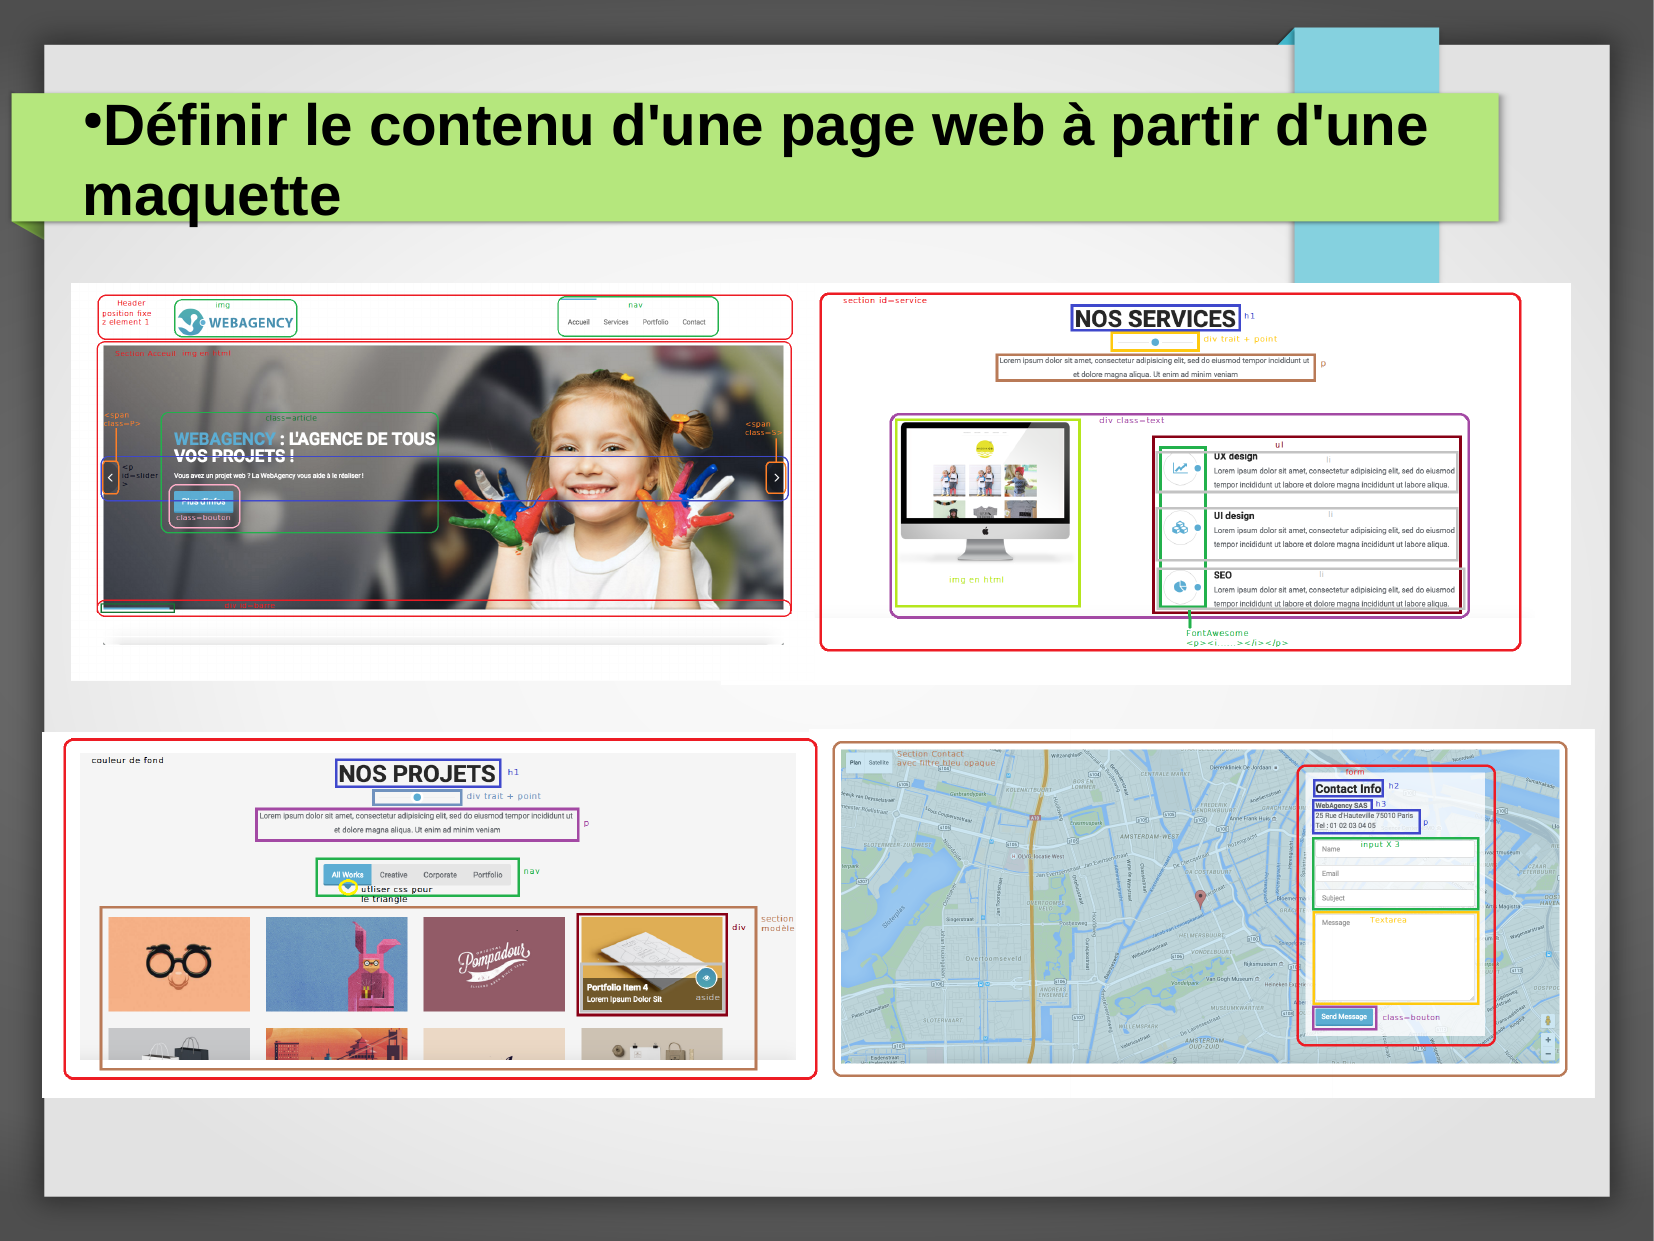

# Définir le contenu d'une page web à partir d'une maquette